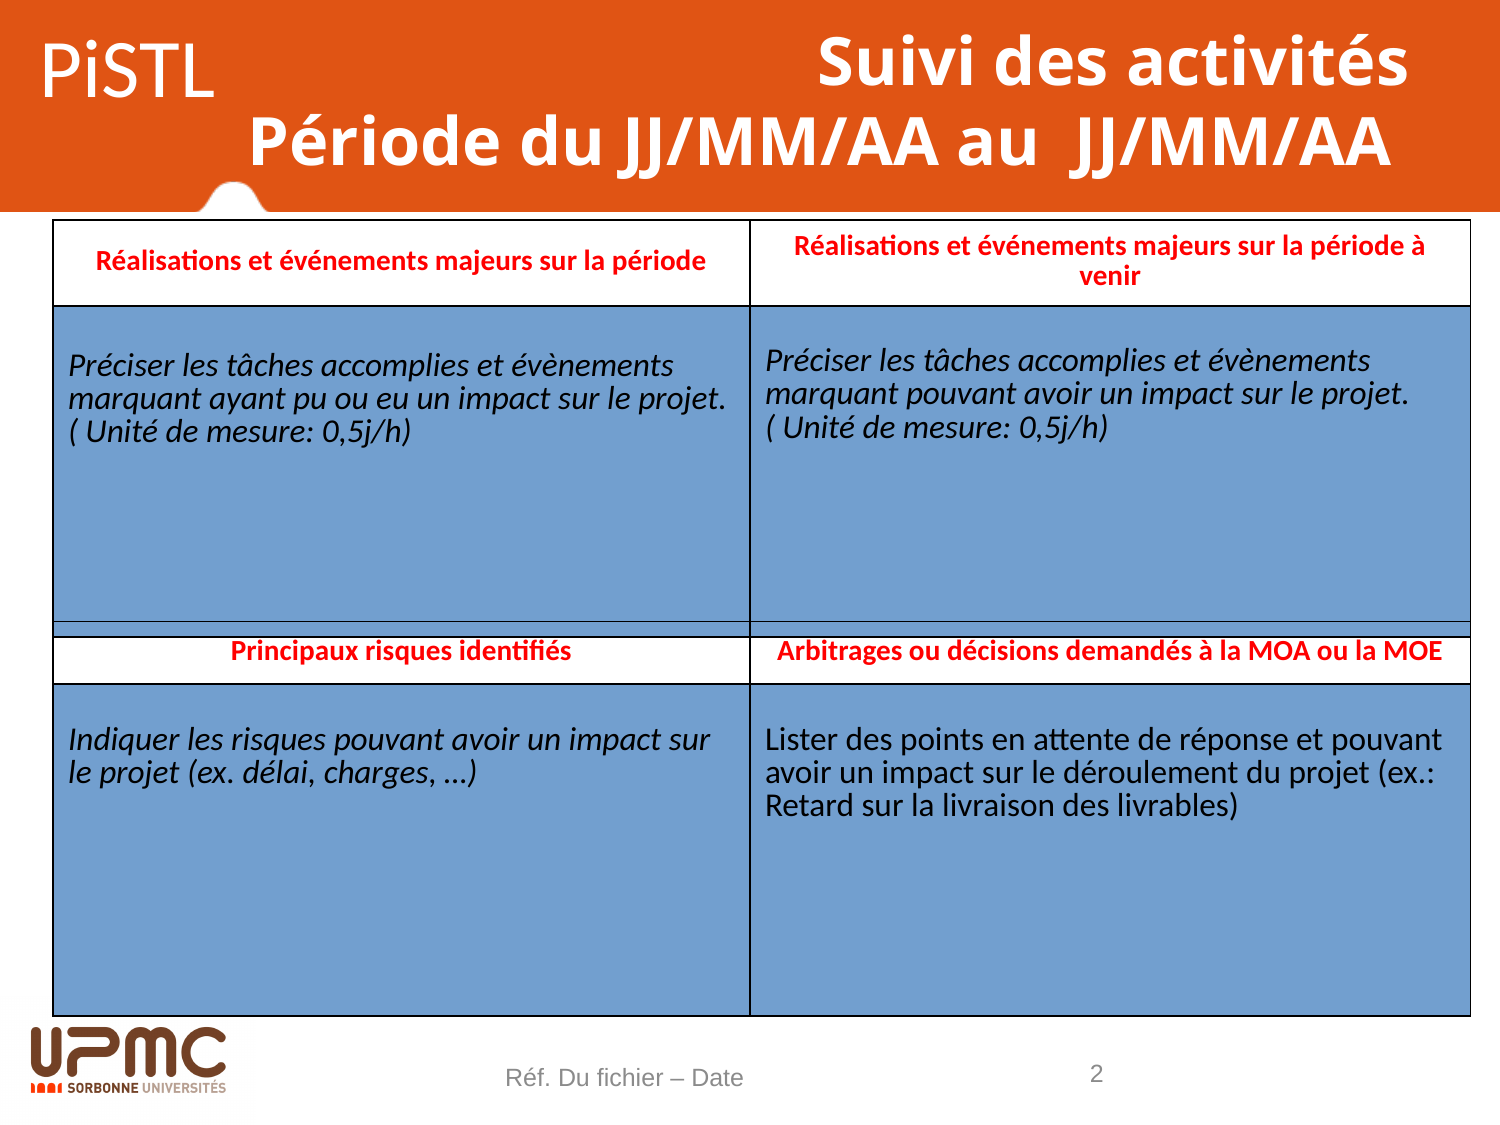

# Suivi des activités Période du JJ/MM/AA au JJ/MM/AA
| Réalisations et événements majeurs sur la période | Réalisations et événements majeurs sur la période à venir |
| --- | --- |
| Préciser les tâches accomplies et évènements marquant ayant pu ou eu un impact sur le projet. ( Unité de mesure: 0,5j/h) | Préciser les tâches accomplies et évènements marquant pouvant avoir un impact sur le projet. ( Unité de mesure: 0,5j/h) |
| Principaux risques identifiés | Arbitrages ou décisions demandés à la MOA ou la MOE |
| --- | --- |
| Indiquer les risques pouvant avoir un impact sur le projet (ex. délai, charges, …) | Lister des points en attente de réponse et pouvant avoir un impact sur le déroulement du projet (ex.: Retard sur la livraison des livrables) |
Réf. Du fichier – Date